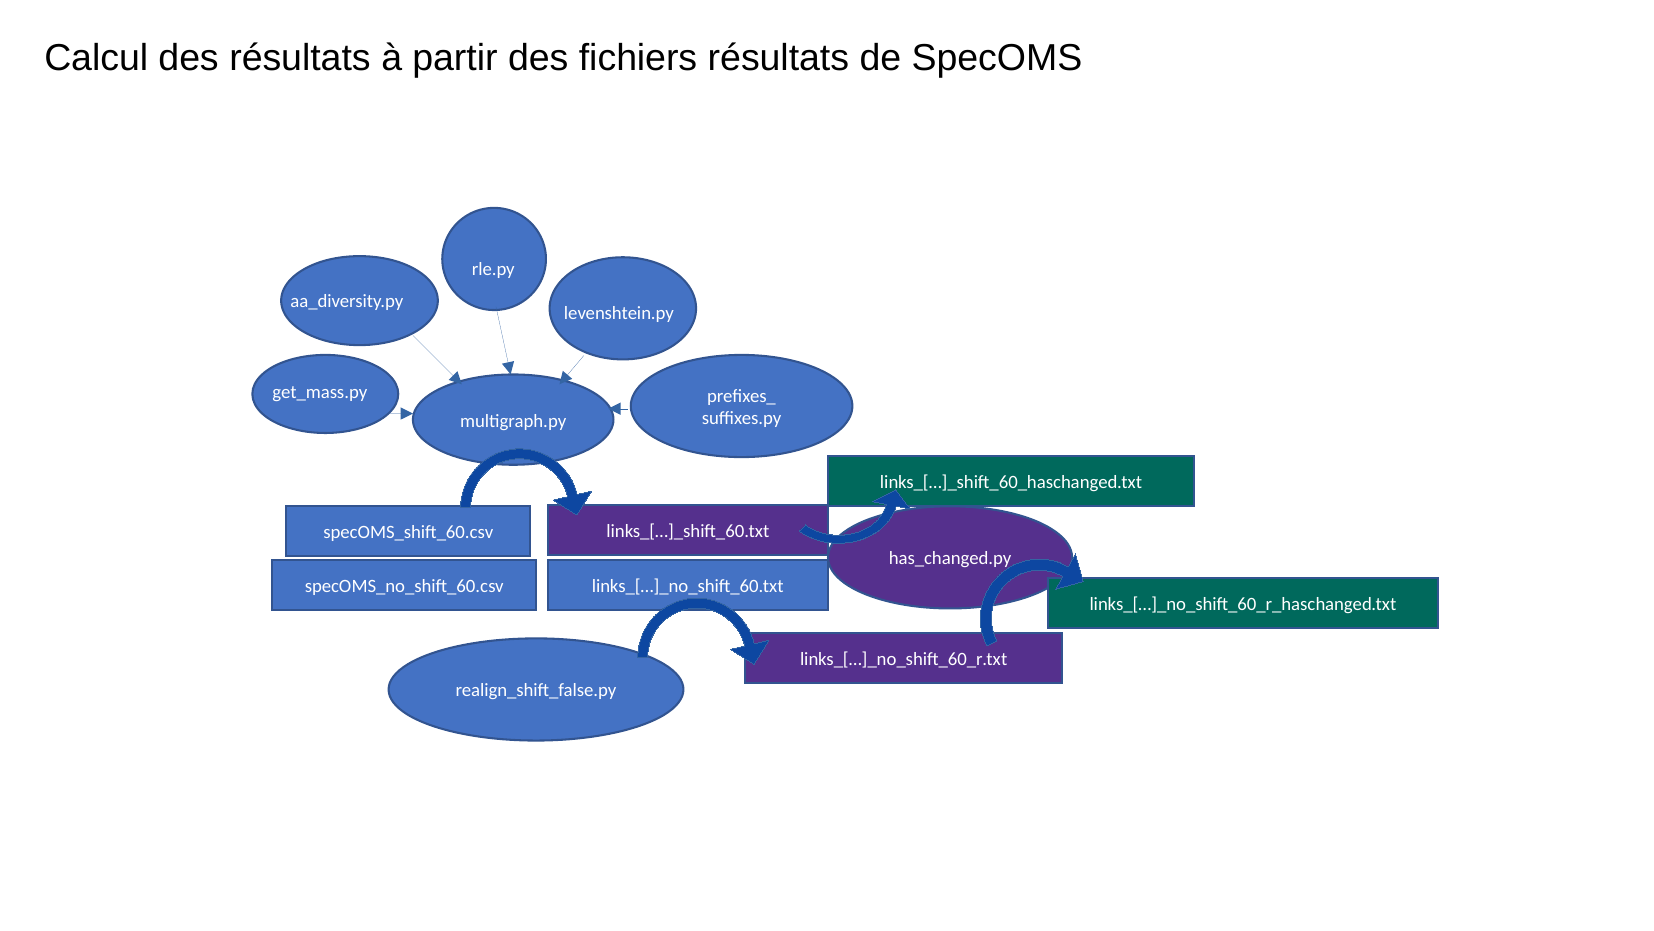

Calcul des résultats à partir des fichiers résultats de SpecOMS
rle.py
aa_diversity.py
levenshtein.py
prefixes_
suffixes.py
get_mass.py
multigraph.py
links_[…]_shift_60_haschanged.txt
links_[…]_shift_60.txt
specOMS_shift_60.csv
has_changed.py
specOMS_no_shift_60.csv
links_[…]_no_shift_60.txt
links_[…]_no_shift_60_r_haschanged.txt
links_[…]_no_shift_60_r.txt
realign_shift_false.py